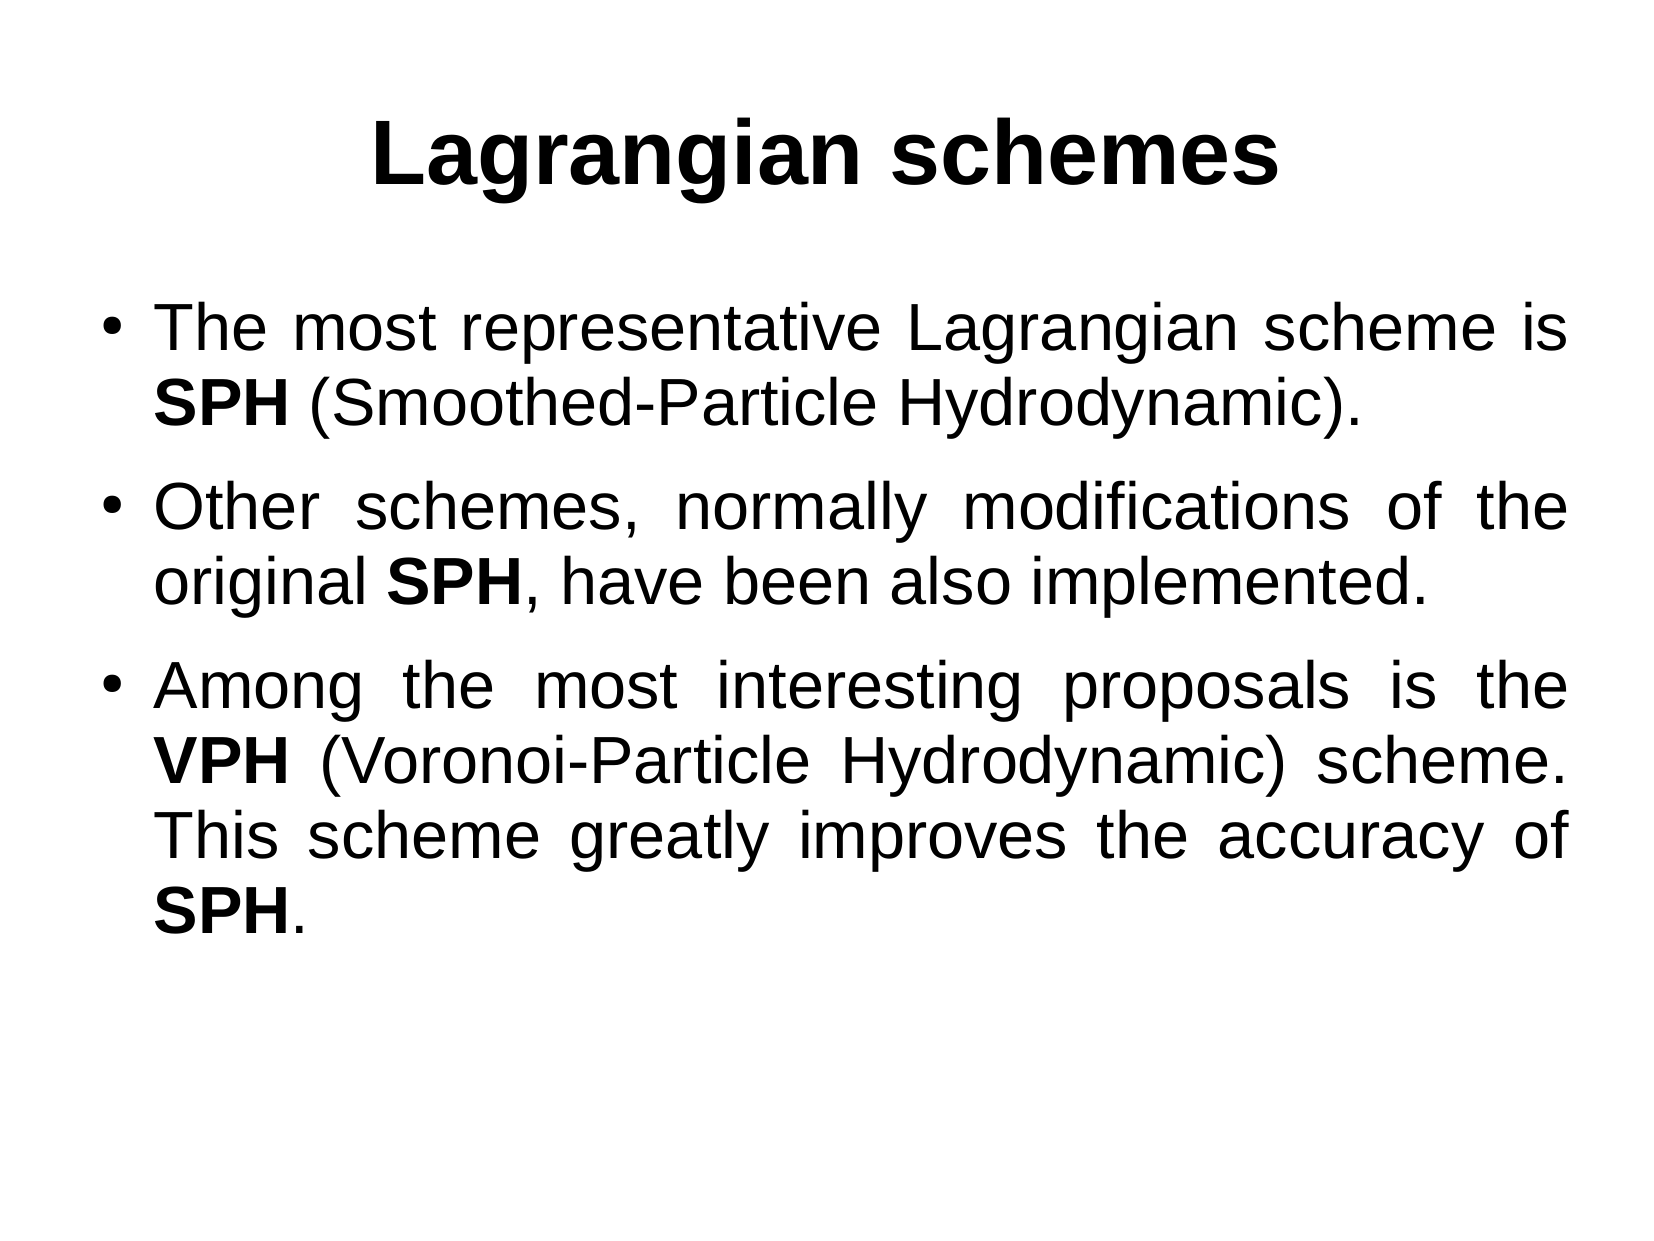

# Lagrangian schemes
The most representative Lagrangian scheme is SPH (Smoothed-Particle Hydrodynamic).
Other schemes, normally modifications of the original SPH, have been also implemented.
Among the most interesting proposals is the VPH (Voronoi-Particle Hydrodynamic) scheme. This scheme greatly improves the accuracy of SPH.